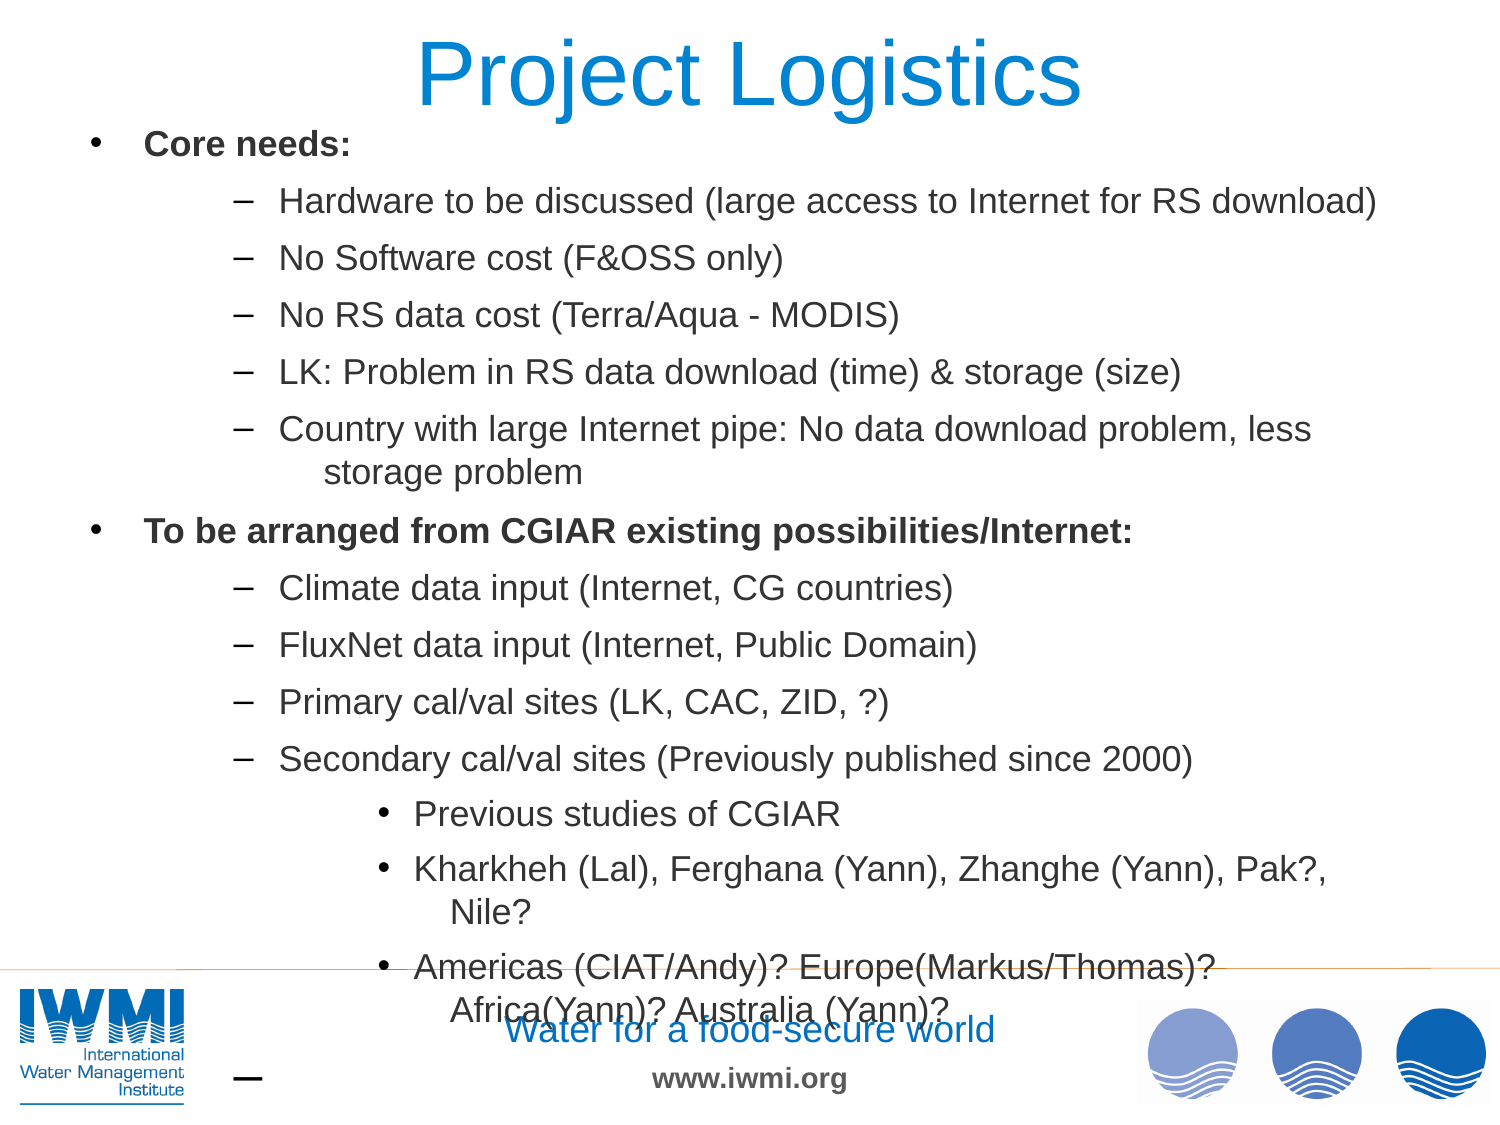

# Project Logistics
Core needs:
Hardware to be discussed (large access to Internet for RS download)
No Software cost (F&OSS only)
No RS data cost (Terra/Aqua - MODIS)
LK: Problem in RS data download (time) & storage (size)
Country with large Internet pipe: No data download problem, less storage problem
To be arranged from CGIAR existing possibilities/Internet:
Climate data input (Internet, CG countries)
FluxNet data input (Internet, Public Domain)
Primary cal/val sites (LK, CAC, ZID, ?)
Secondary cal/val sites (Previously published since 2000)
Previous studies of CGIAR
Kharkheh (Lal), Ferghana (Yann), Zhanghe (Yann), Pak?, Nile?
Americas (CIAT/Andy)? Europe(Markus/Thomas)? Africa(Yann)? Australia (Yann)?